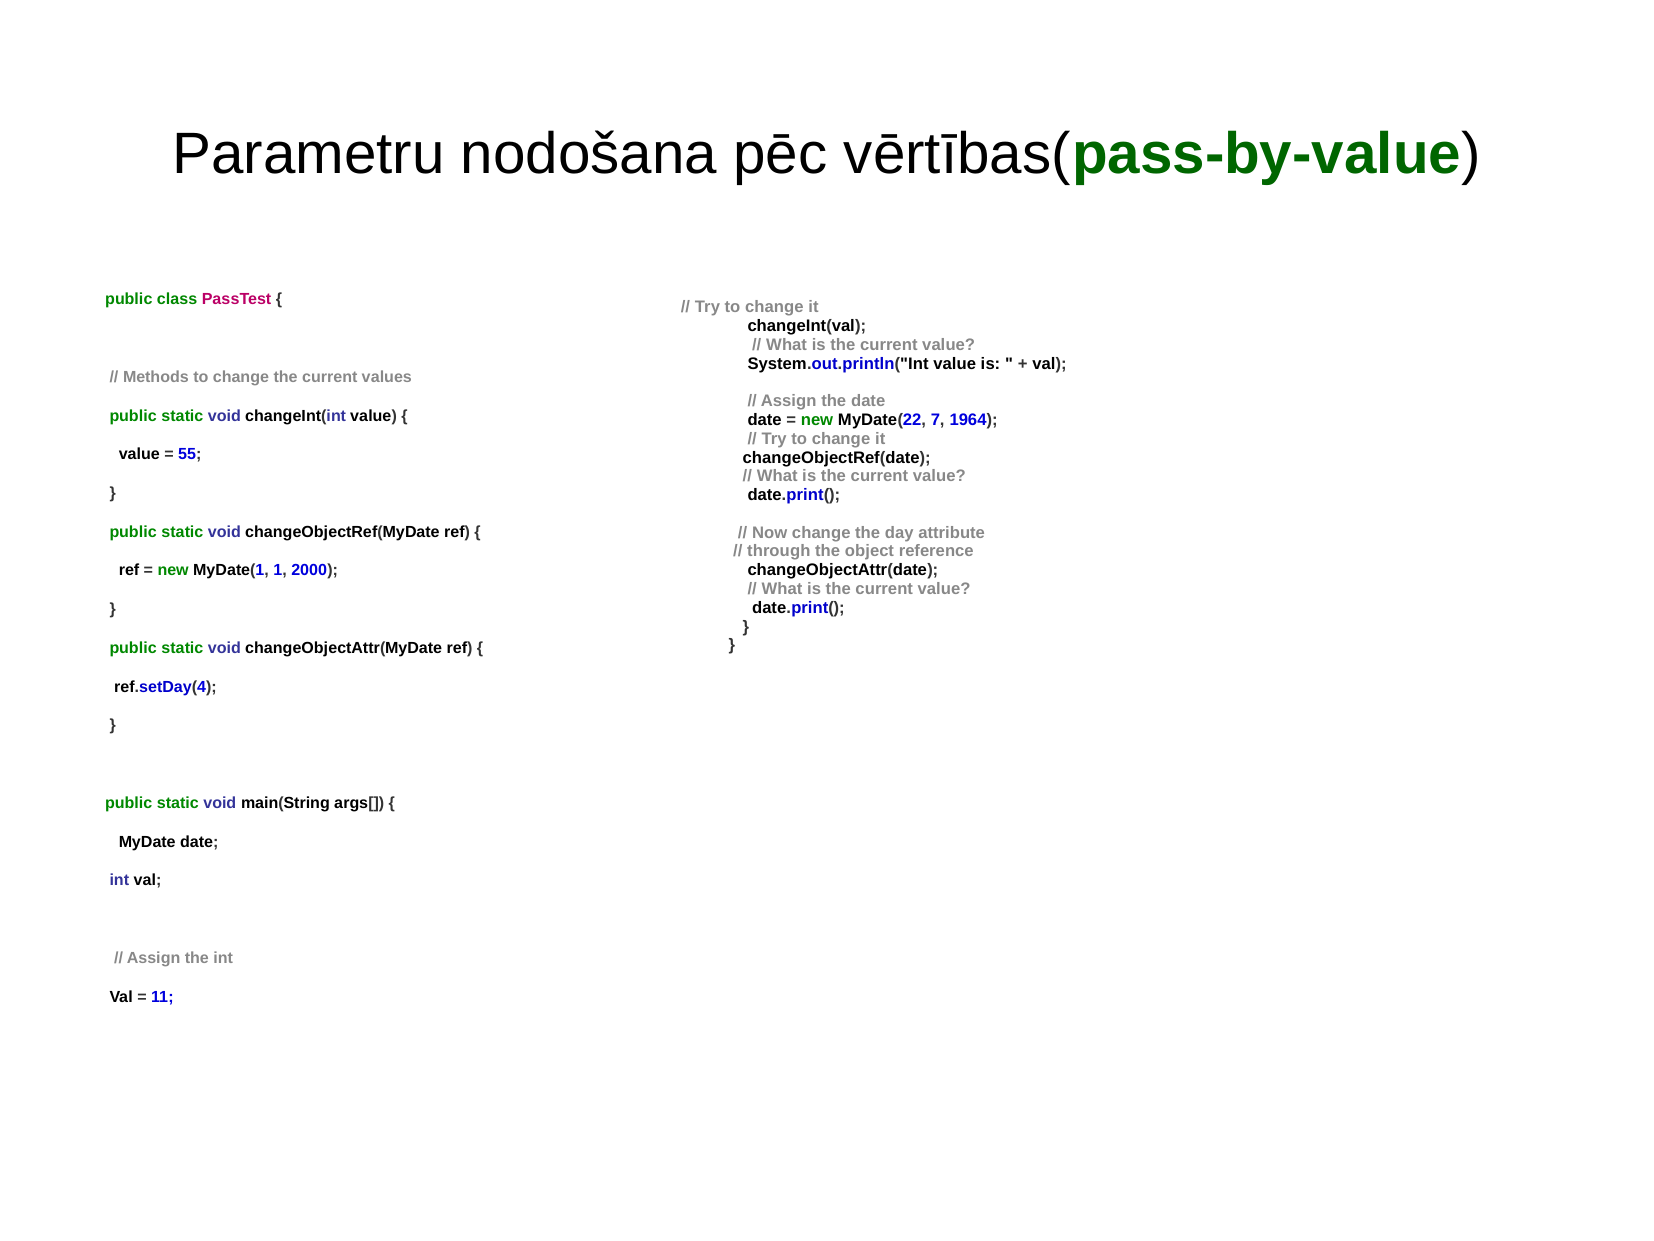

# Parametru nodošana pēc vērtības(pass-by-value)
 public class PassTest {
 // Methods to change the current values
 public static void changeInt(int value) {
 value = 55;
 }
 public static void changeObjectRef(MyDate ref) {
 ref = new MyDate(1, 1, 2000);
 }
 public static void changeObjectAttr(MyDate ref) {
 ref.setDay(4);
 }
 public static void main(String args[]) {
 MyDate date;
 int val;
 // Assign the int
 Val = 11;
 // Try to change it
 changeInt(val);
 // What is the current value?
 System.out.println("Int value is: " + val);
 // Assign the date
 date = new MyDate(22, 7, 1964);
 // Try to change it
 changeObjectRef(date);
 // What is the current value?
 date.print();
 // Now change the day attribute
 // through the object reference
 changeObjectAttr(date);
 // What is the current value?
 date.print();
 }
 }